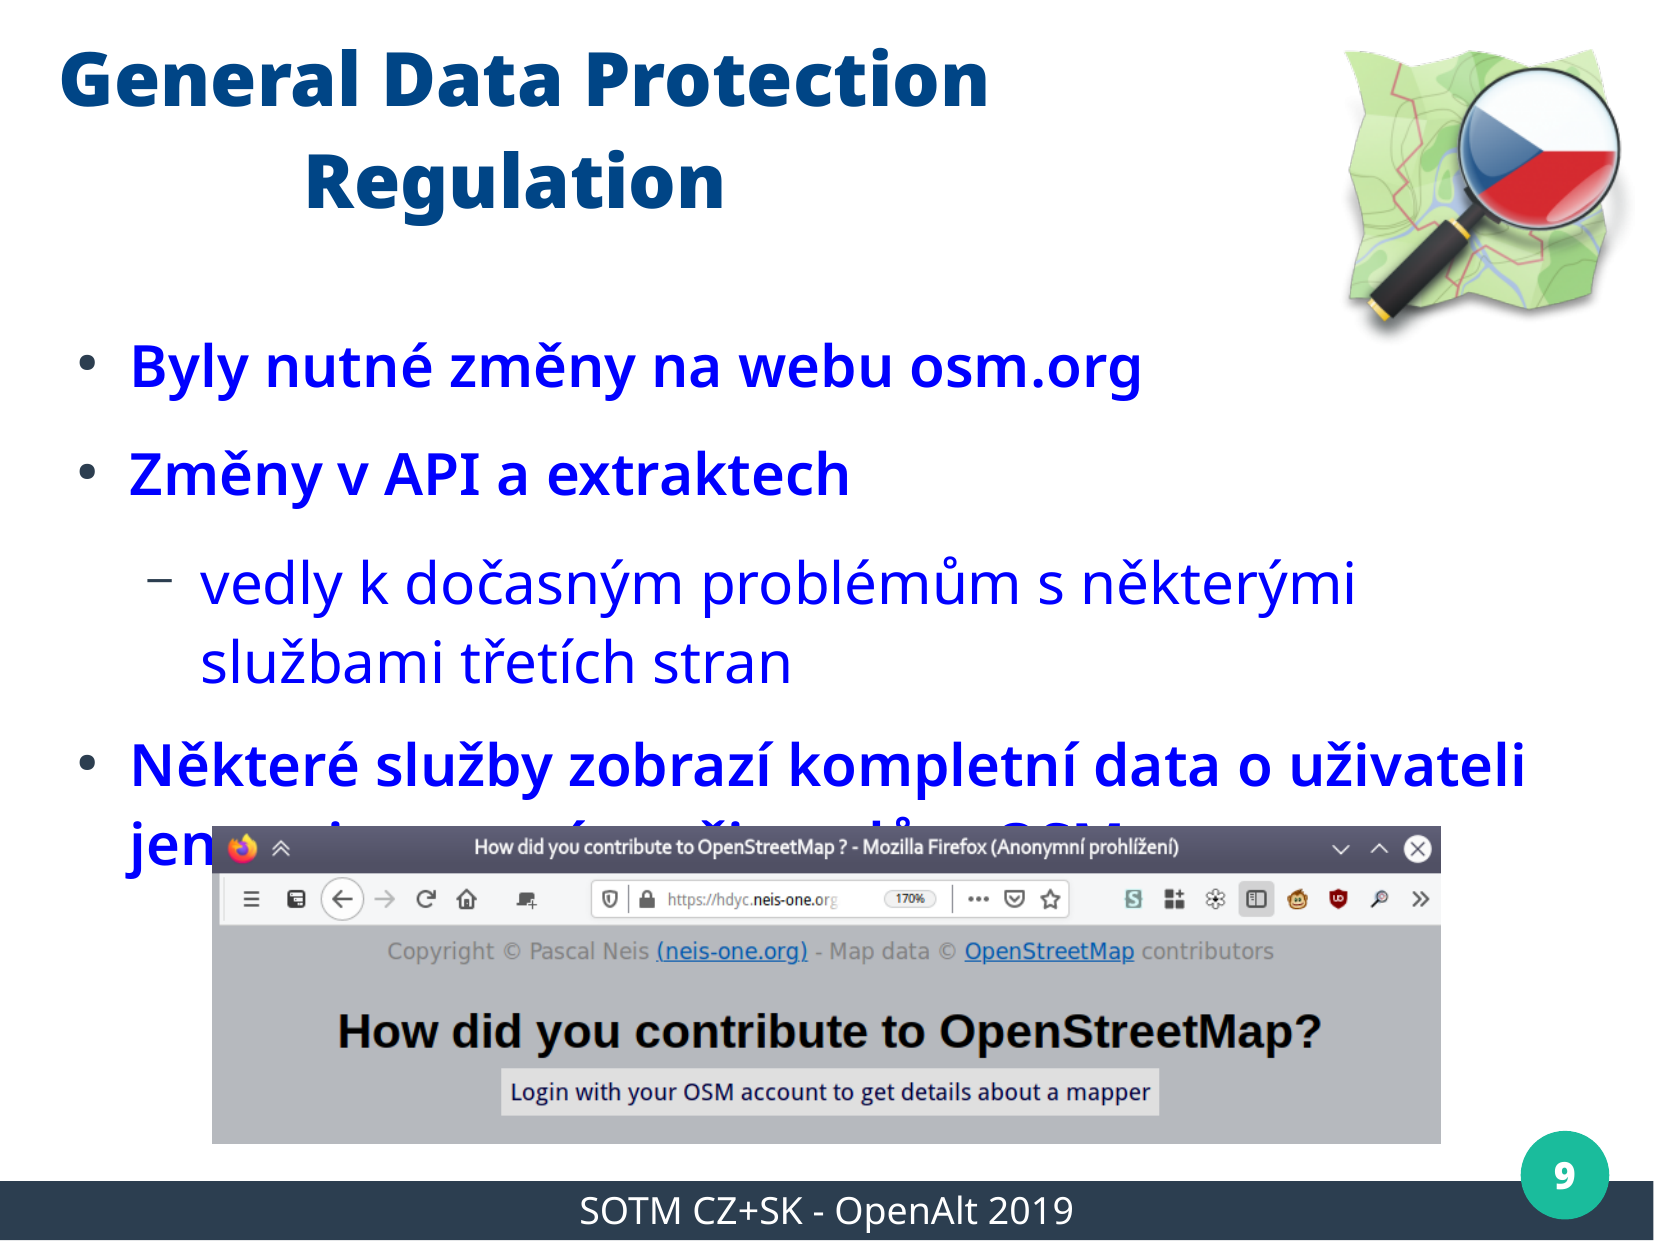

# General Data Protection Regulation
Byly nutné změny na webu osm.org
Změny v API a extraktech
vedly k dočasným problémům s některými službami třetích stran
Některé služby zobrazí kompletní data o uživateli jen registrovaným uživatelům OSM
9
SOTM CZ+SK - OpenAlt 2019